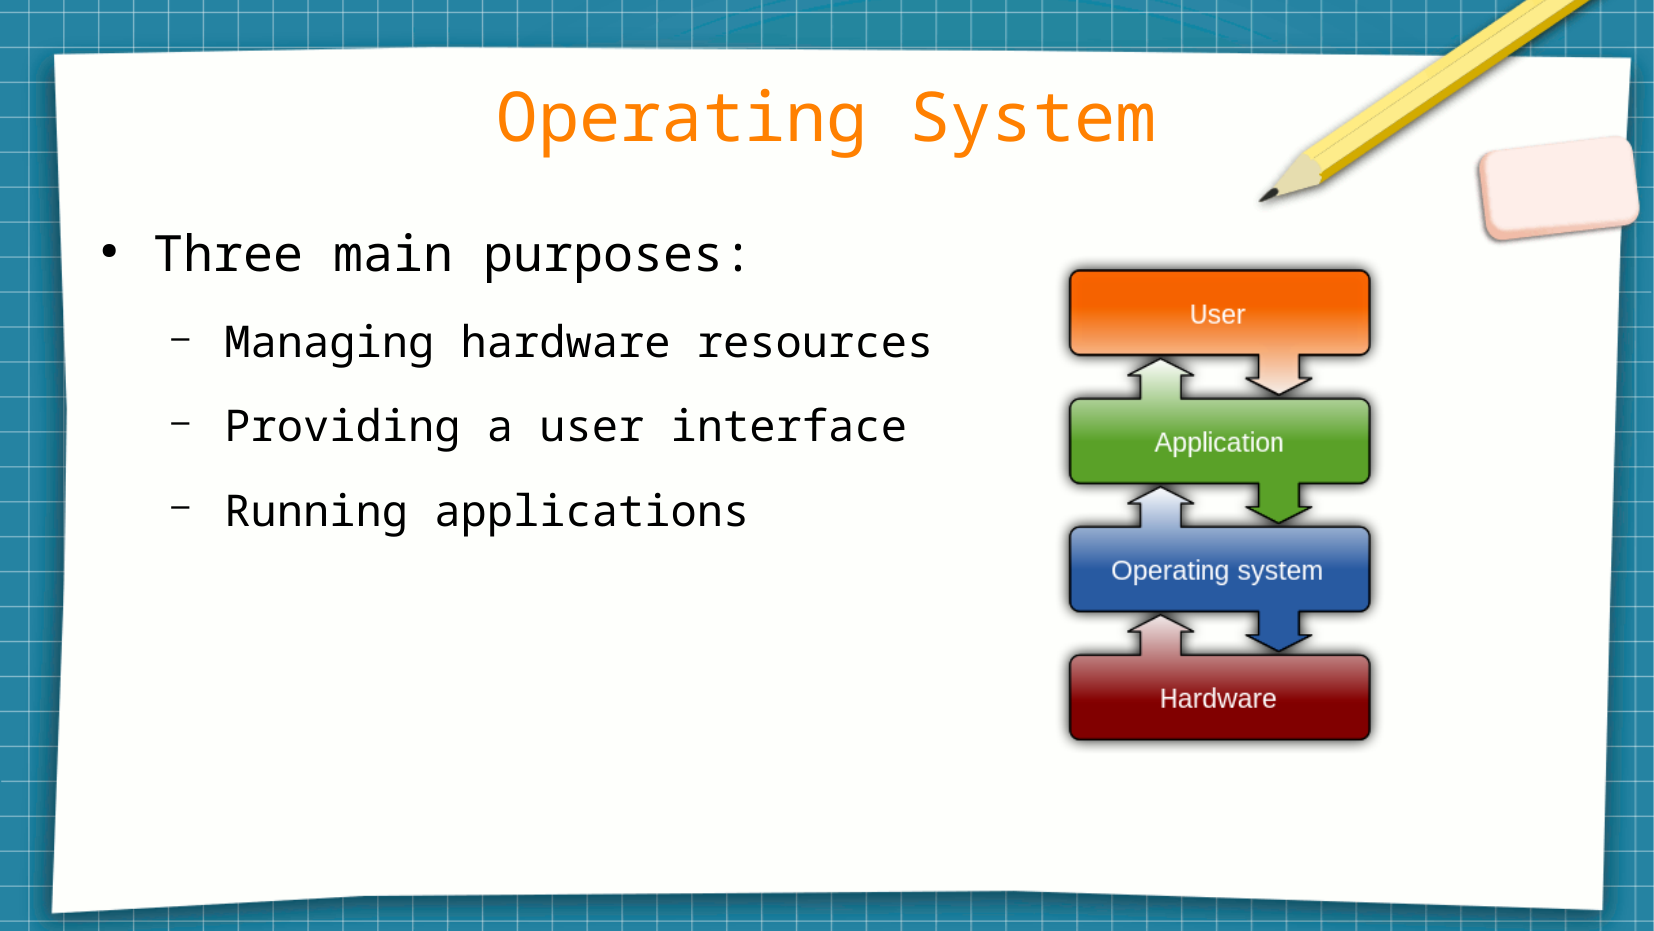

# Operating System
Three main purposes:
Managing hardware resources
Providing a user interface
Running applications